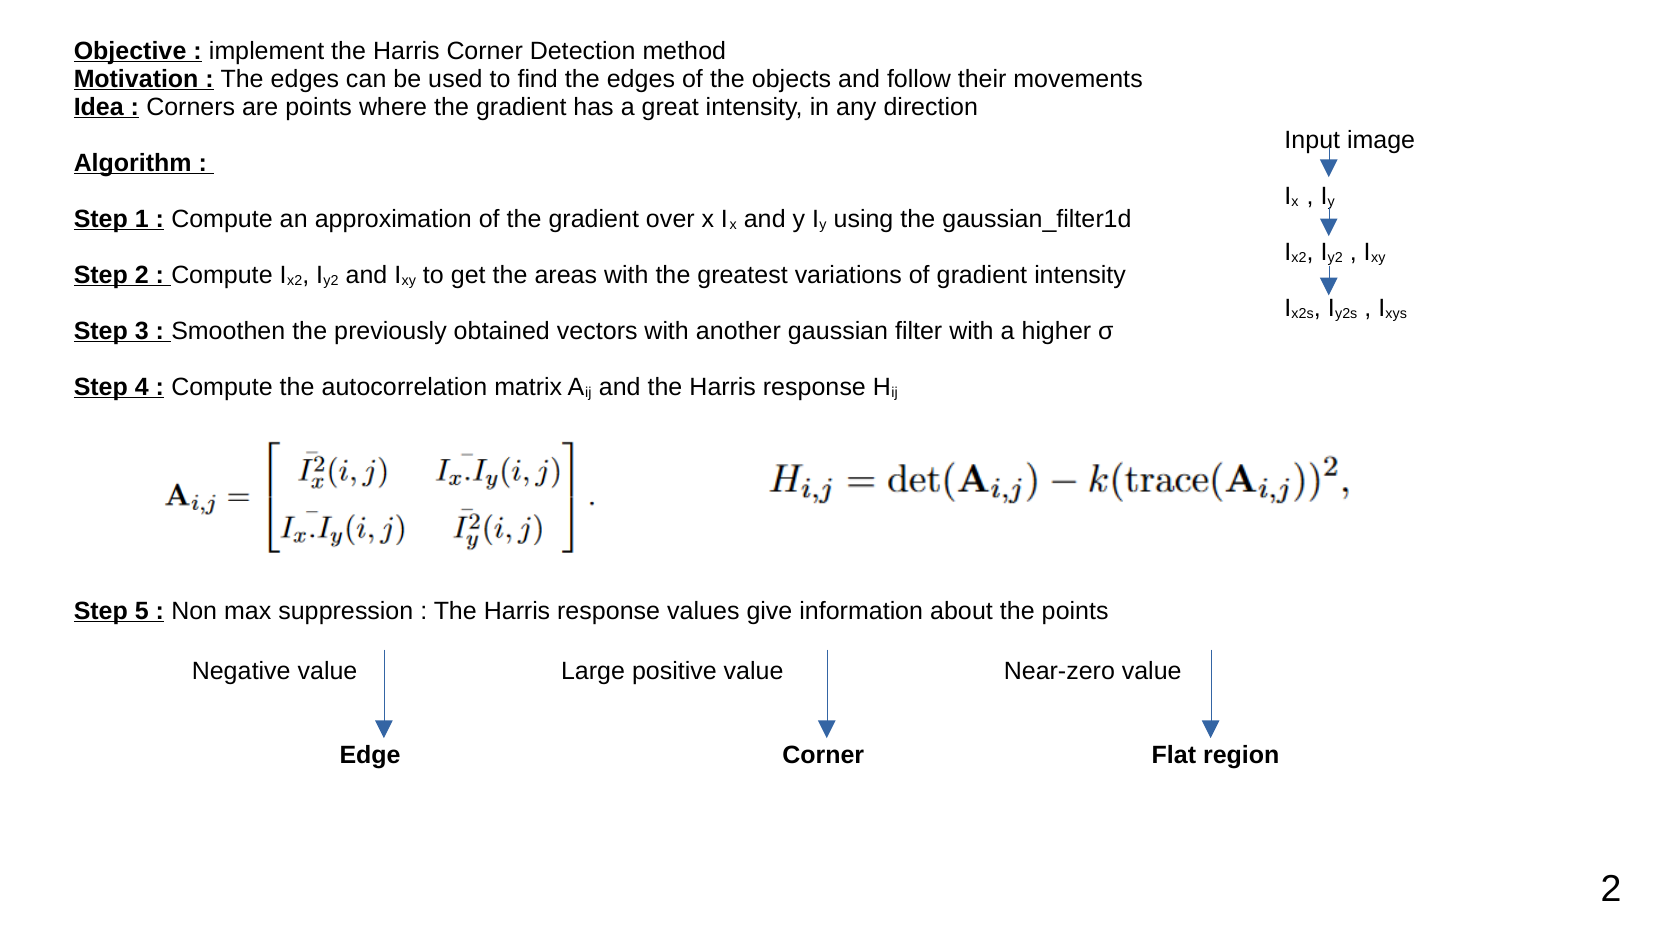

Objective : implement the Harris Corner Detection method
Motivation : The edges can be used to find the edges of the objects and follow their movements
Idea : Corners are points where the gradient has a great intensity, in any direction
Algorithm :
Step 1 : Compute an approximation of the gradient over x Ix and y Iy using the gaussian_filter1d
Step 2 : Compute Ix2, Iy2 and Ixy to get the areas with the greatest variations of gradient intensity
Step 3 : Smoothen the previously obtained vectors with another gaussian filter with a higher σ
Step 4 : Compute the autocorrelation matrix Aij and the Harris response Hij
Step 5 : Non max suppression : The Harris response values give information about the points
Input image
Ix , Iy
Ix2, Iy2 , Ixy
Ix2s, Iy2s , Ixys
Negative value			Large positive value			Near-zero value
		Edge						Corner				Flat region